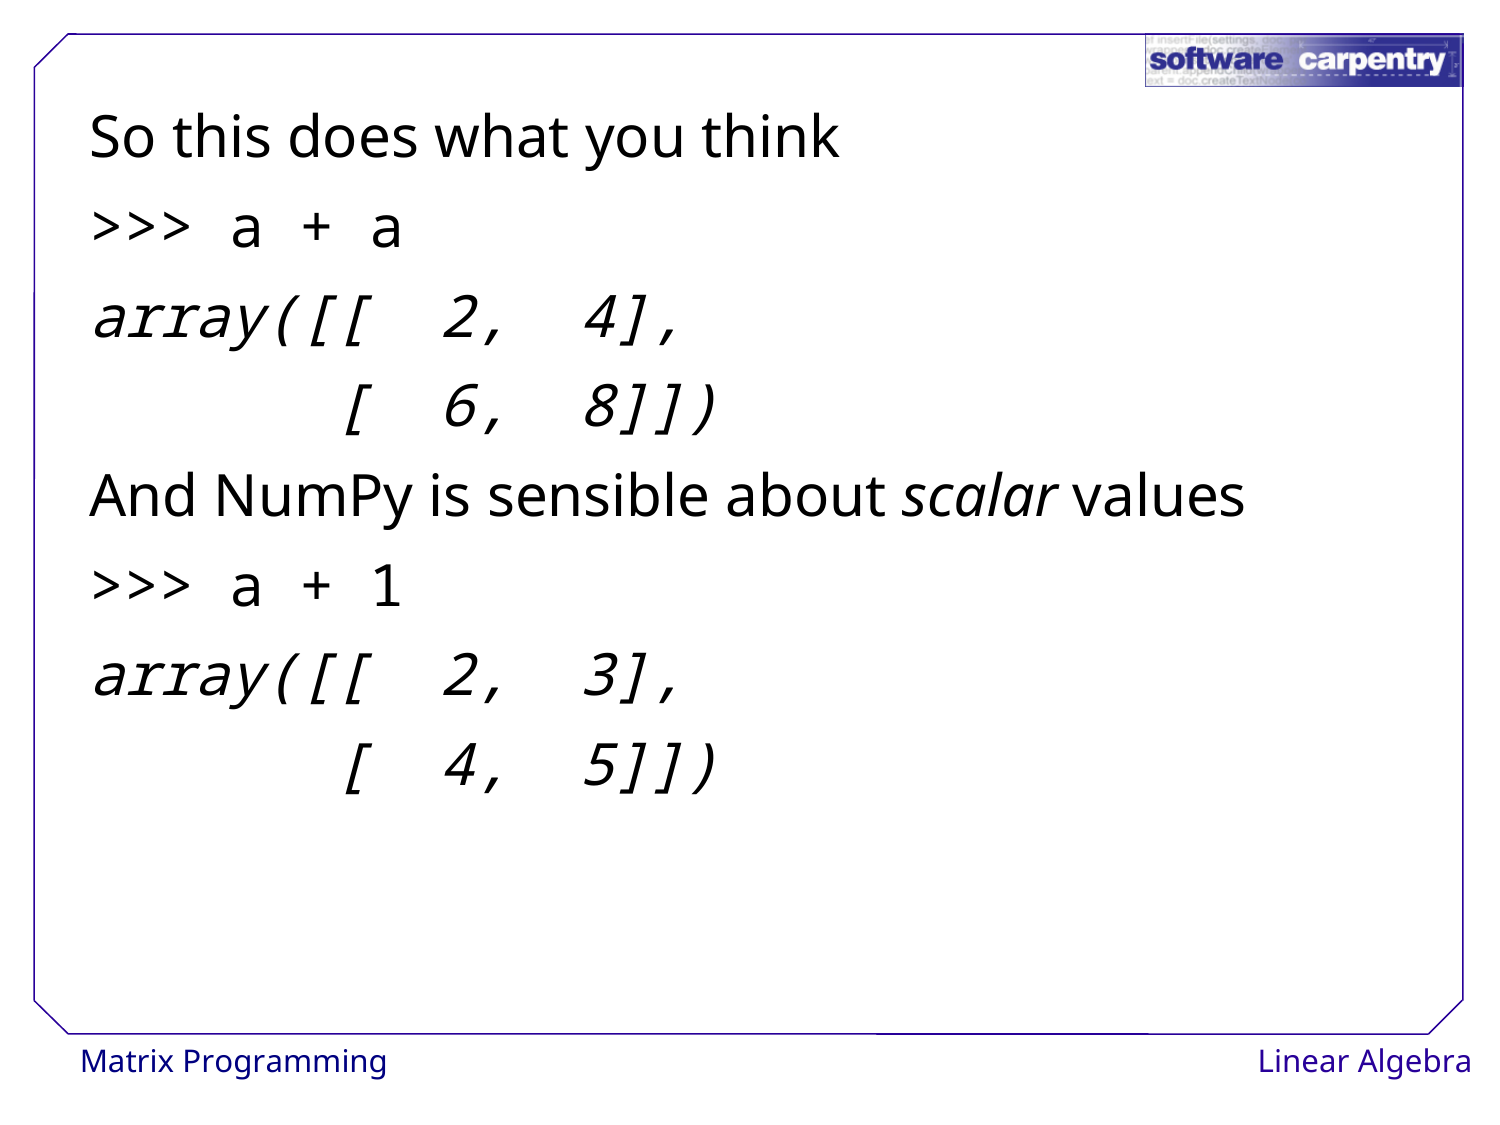

# So this does what you think
>>> a + a
array([[ 2, 4],
 [ 6, 8]])
And NumPy is sensible about scalar values
>>> a + 1
array([[ 2, 3],
 [ 4, 5]])